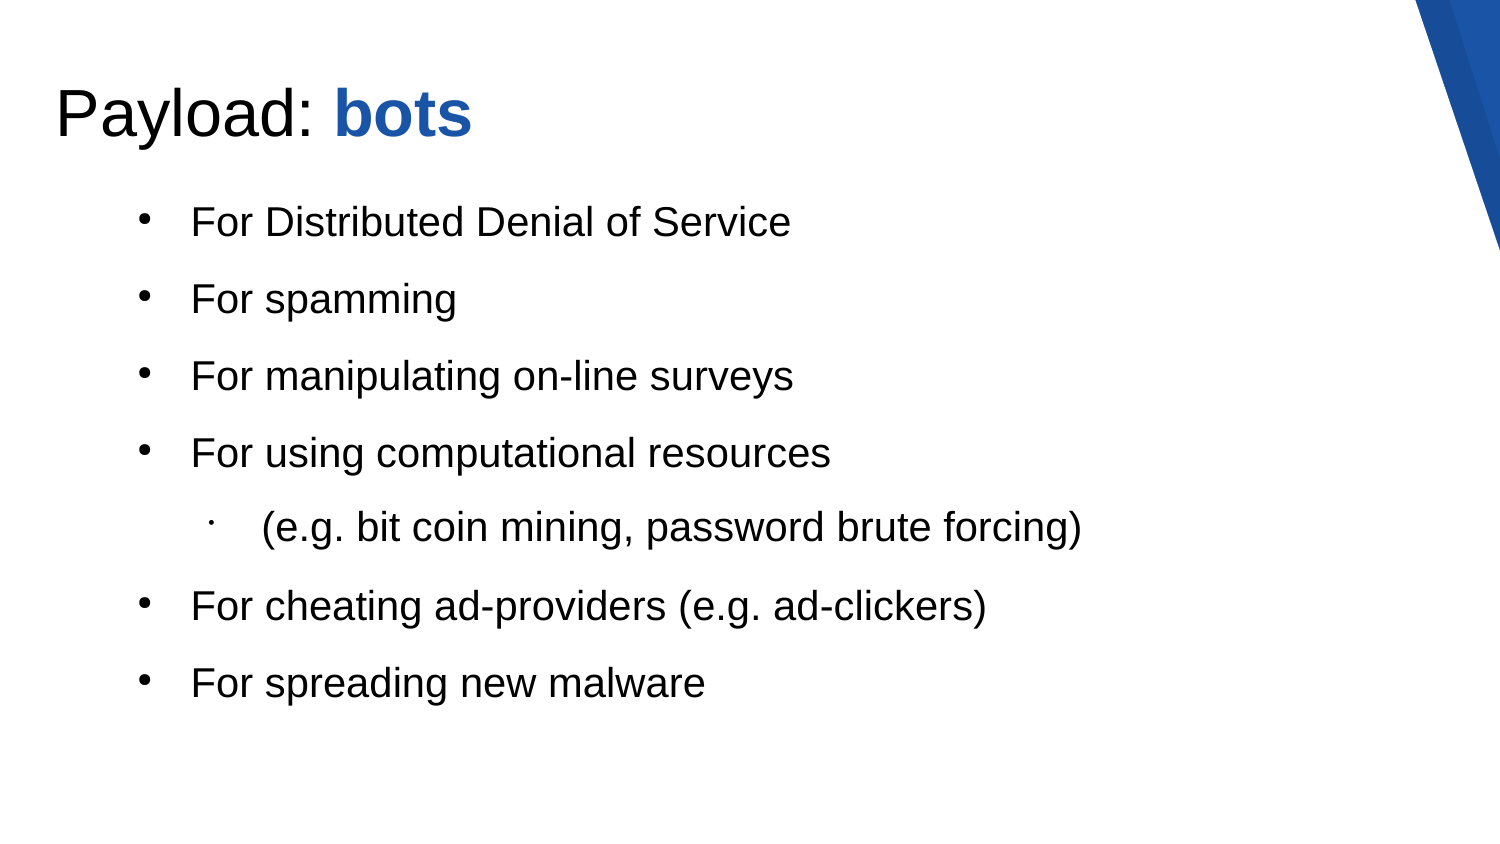

Payload: bots
# For Distributed Denial of Service
For spamming
For manipulating on-line surveys
For using computational resources
(e.g. bit coin mining, password brute forcing)
For cheating ad-providers (e.g. ad-clickers)
For spreading new malware